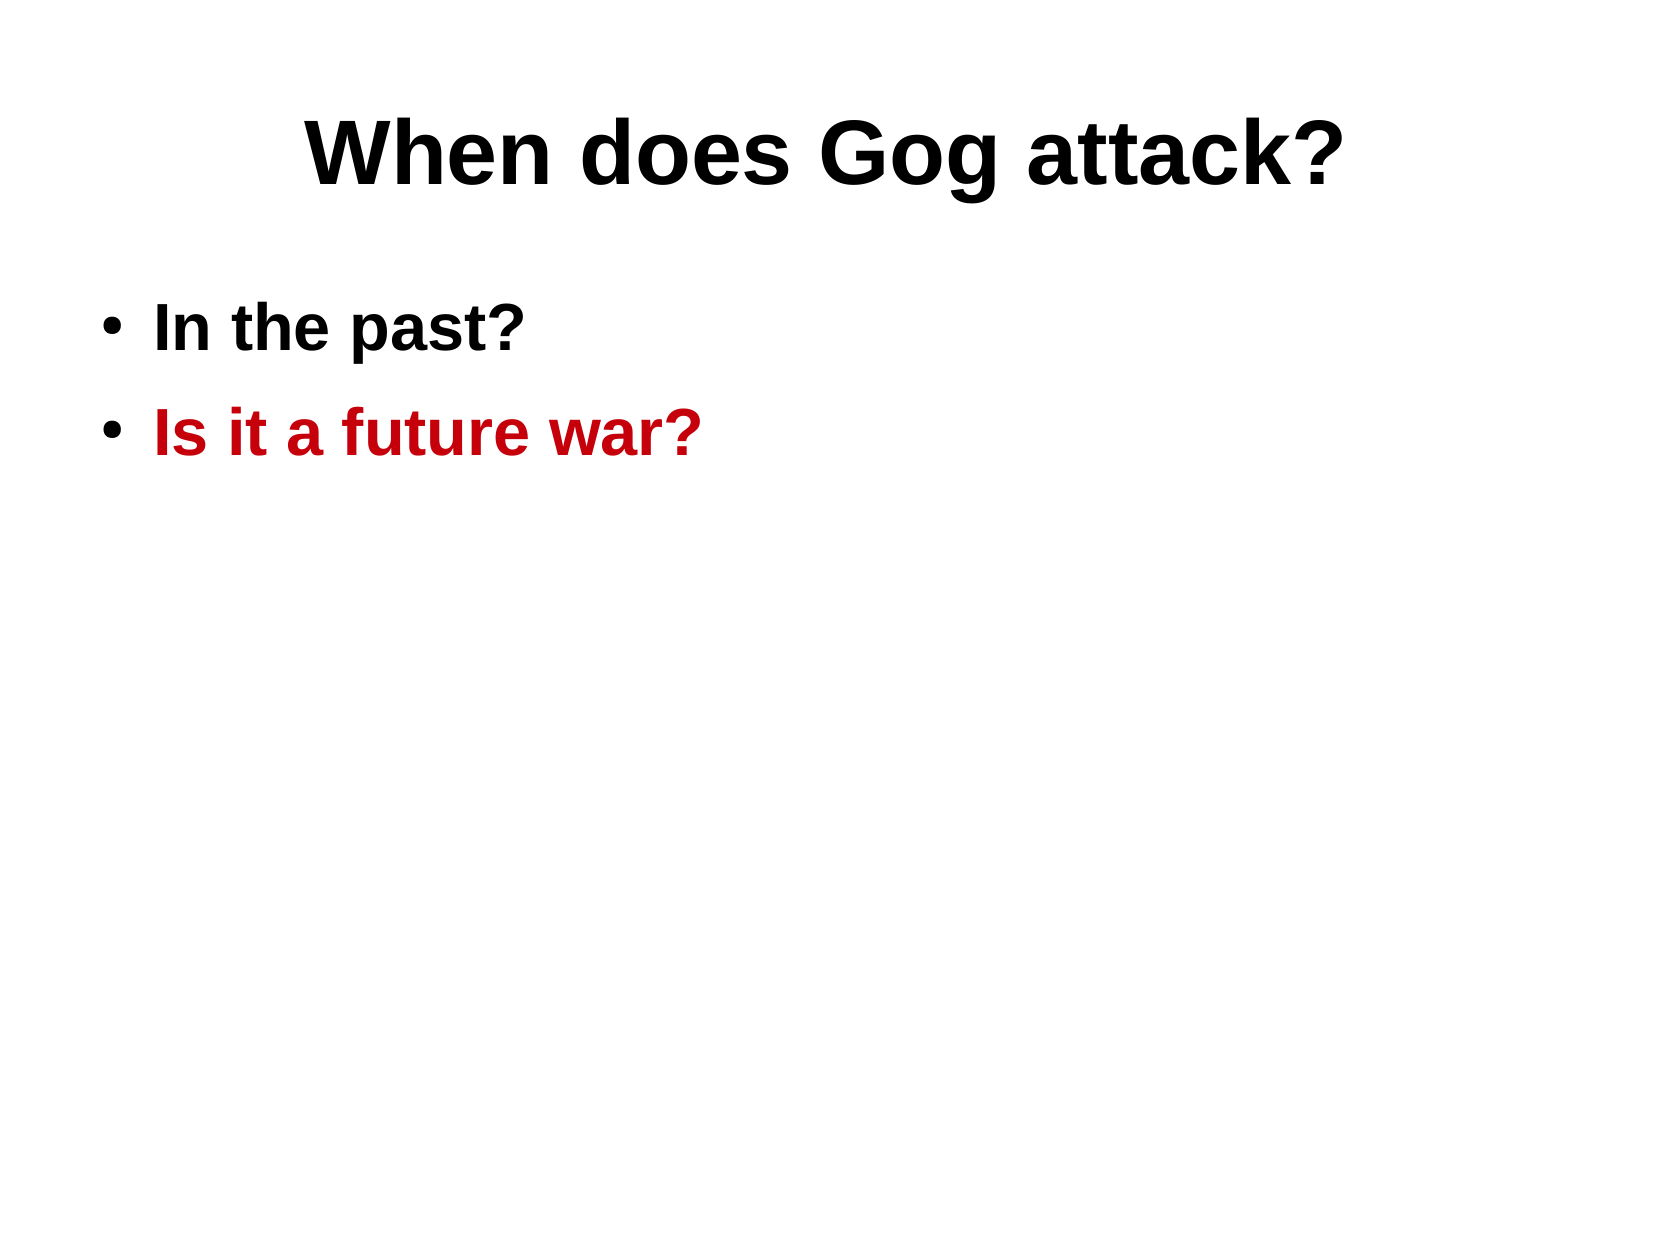

# When does Gog attack?
In the past?
Is it a future war?